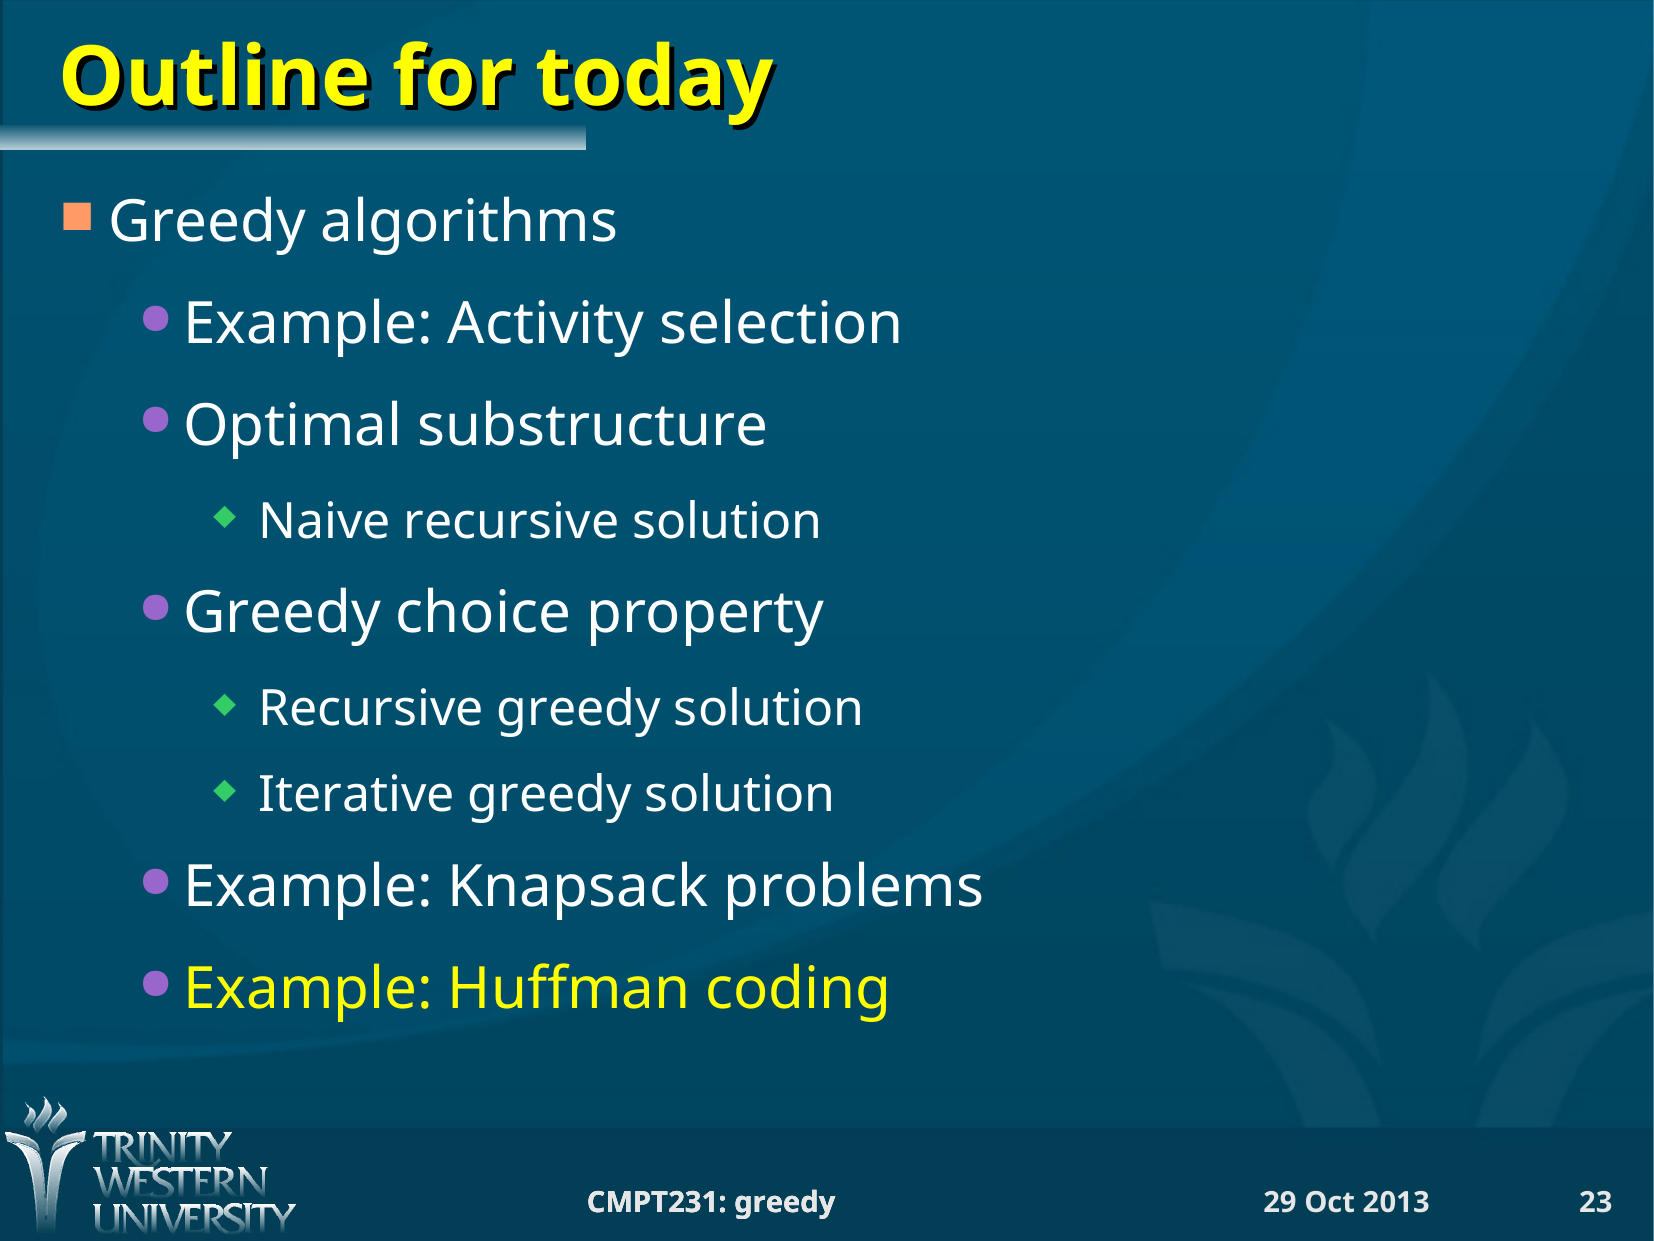

# Outline for today
Greedy algorithms
Example: Activity selection
Optimal substructure
Naive recursive solution
Greedy choice property
Recursive greedy solution
Iterative greedy solution
Example: Knapsack problems
Example: Huffman coding
CMPT231: greedy
29 Oct 2013
23